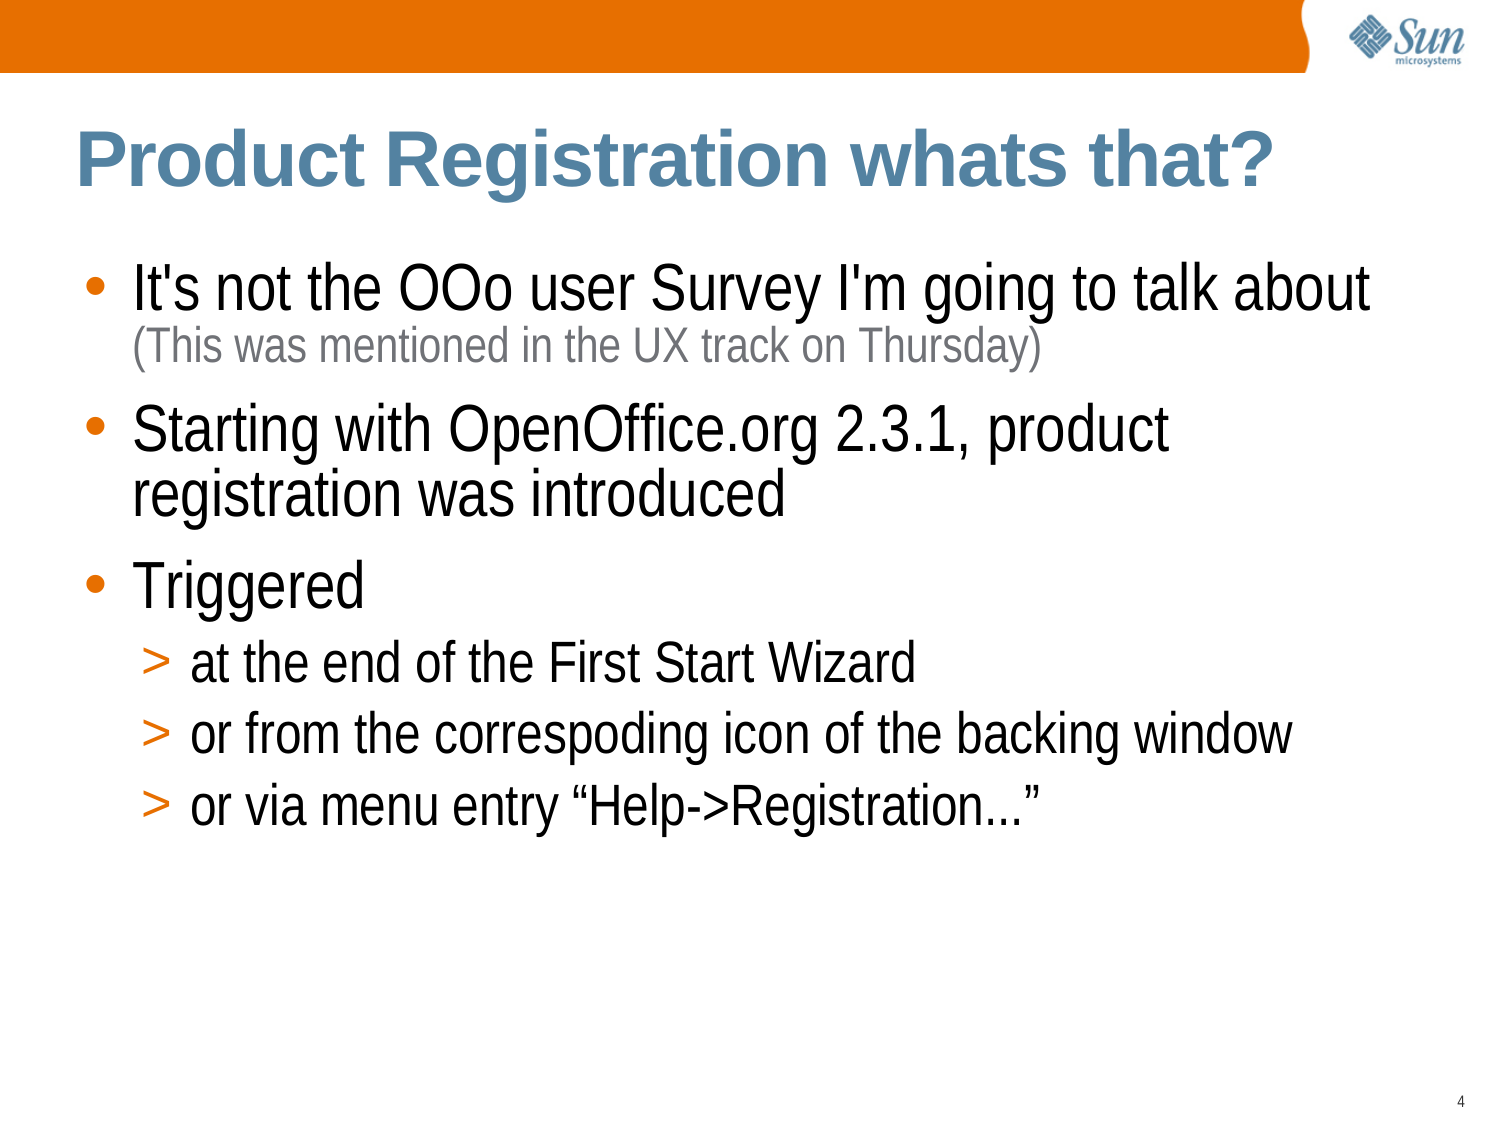

# Product Registration whats that?
It's not the OOo user Survey I'm going to talk about
(This was mentioned in the UX track on Thursday)
Starting with OpenOffice.org 2.3.1, product registration was introduced
Triggered
at the end of the First Start Wizard
or from the correspoding icon of the backing window
or via menu entry “Help->Registration...”